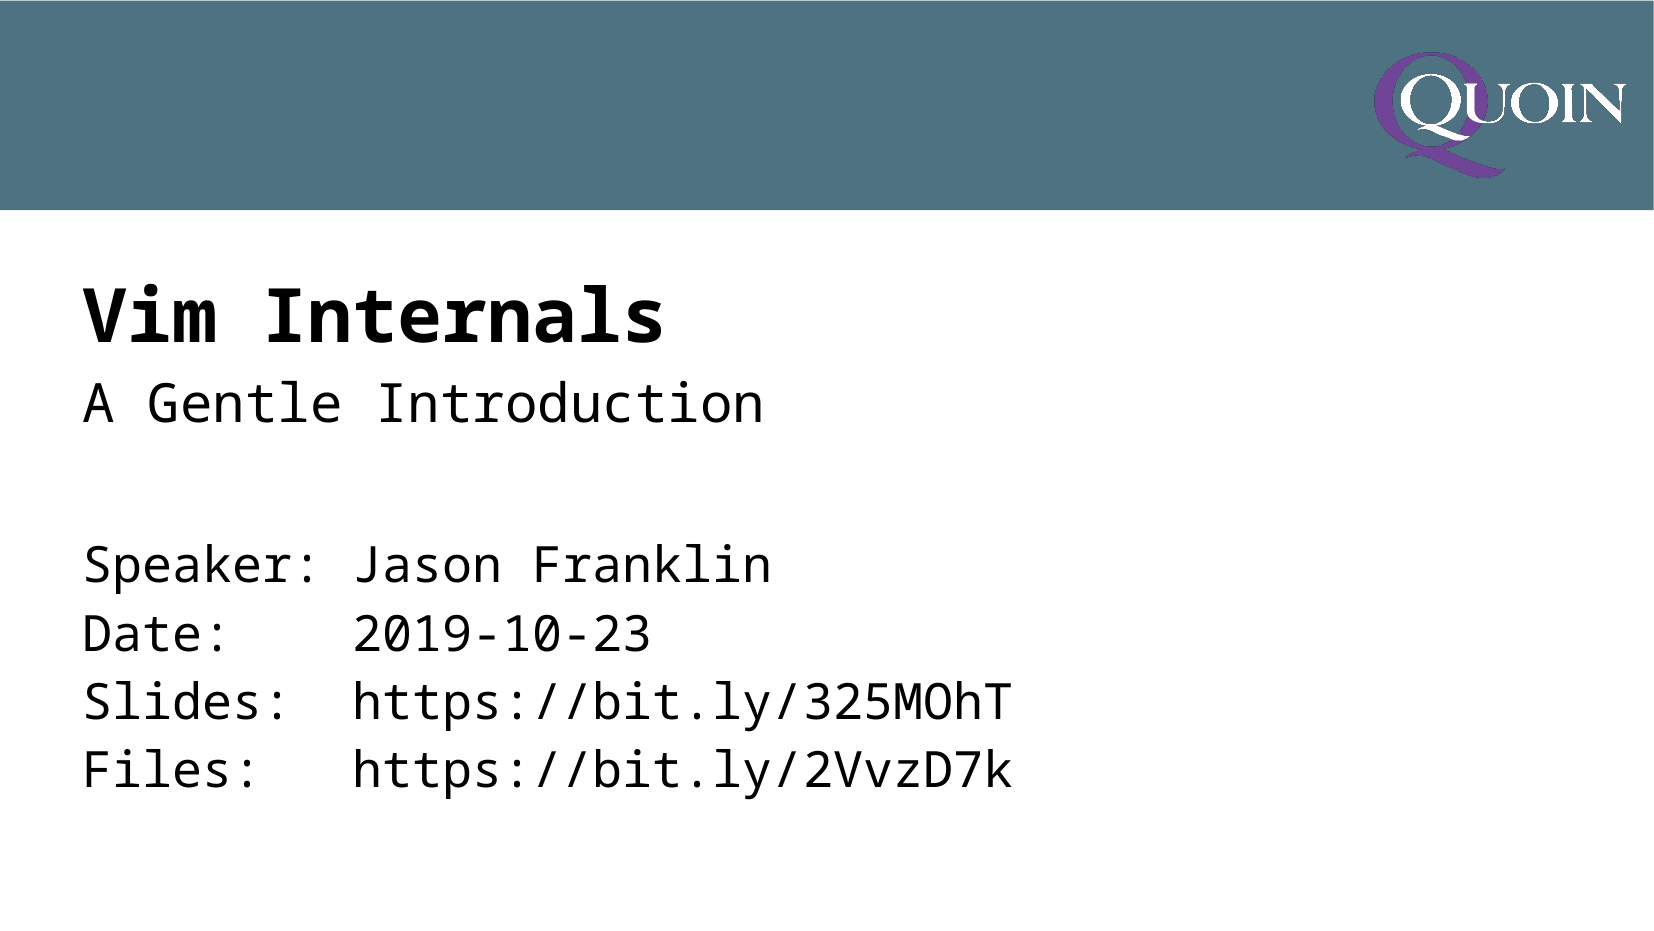

# Vim Internals
A Gentle Introduction
Speaker: Jason Franklin
Date: 2019-10-23
Slides: https://bit.ly/325MOhT
Files: https://bit.ly/2VvzD7k